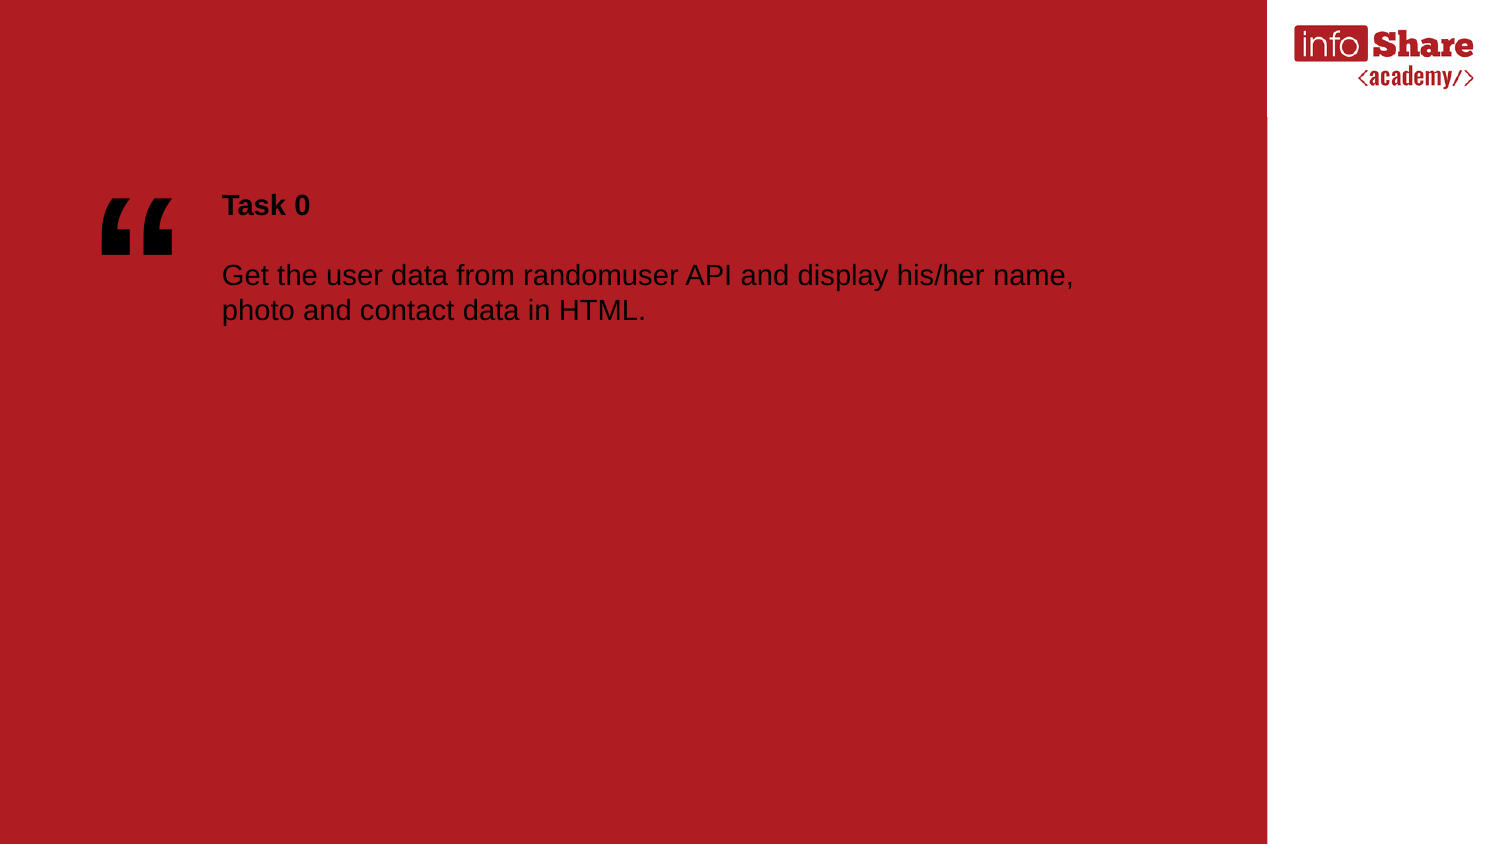

# Task 0
Get the user data from randomuser API and display his/her name, photo and contact data in HTML.